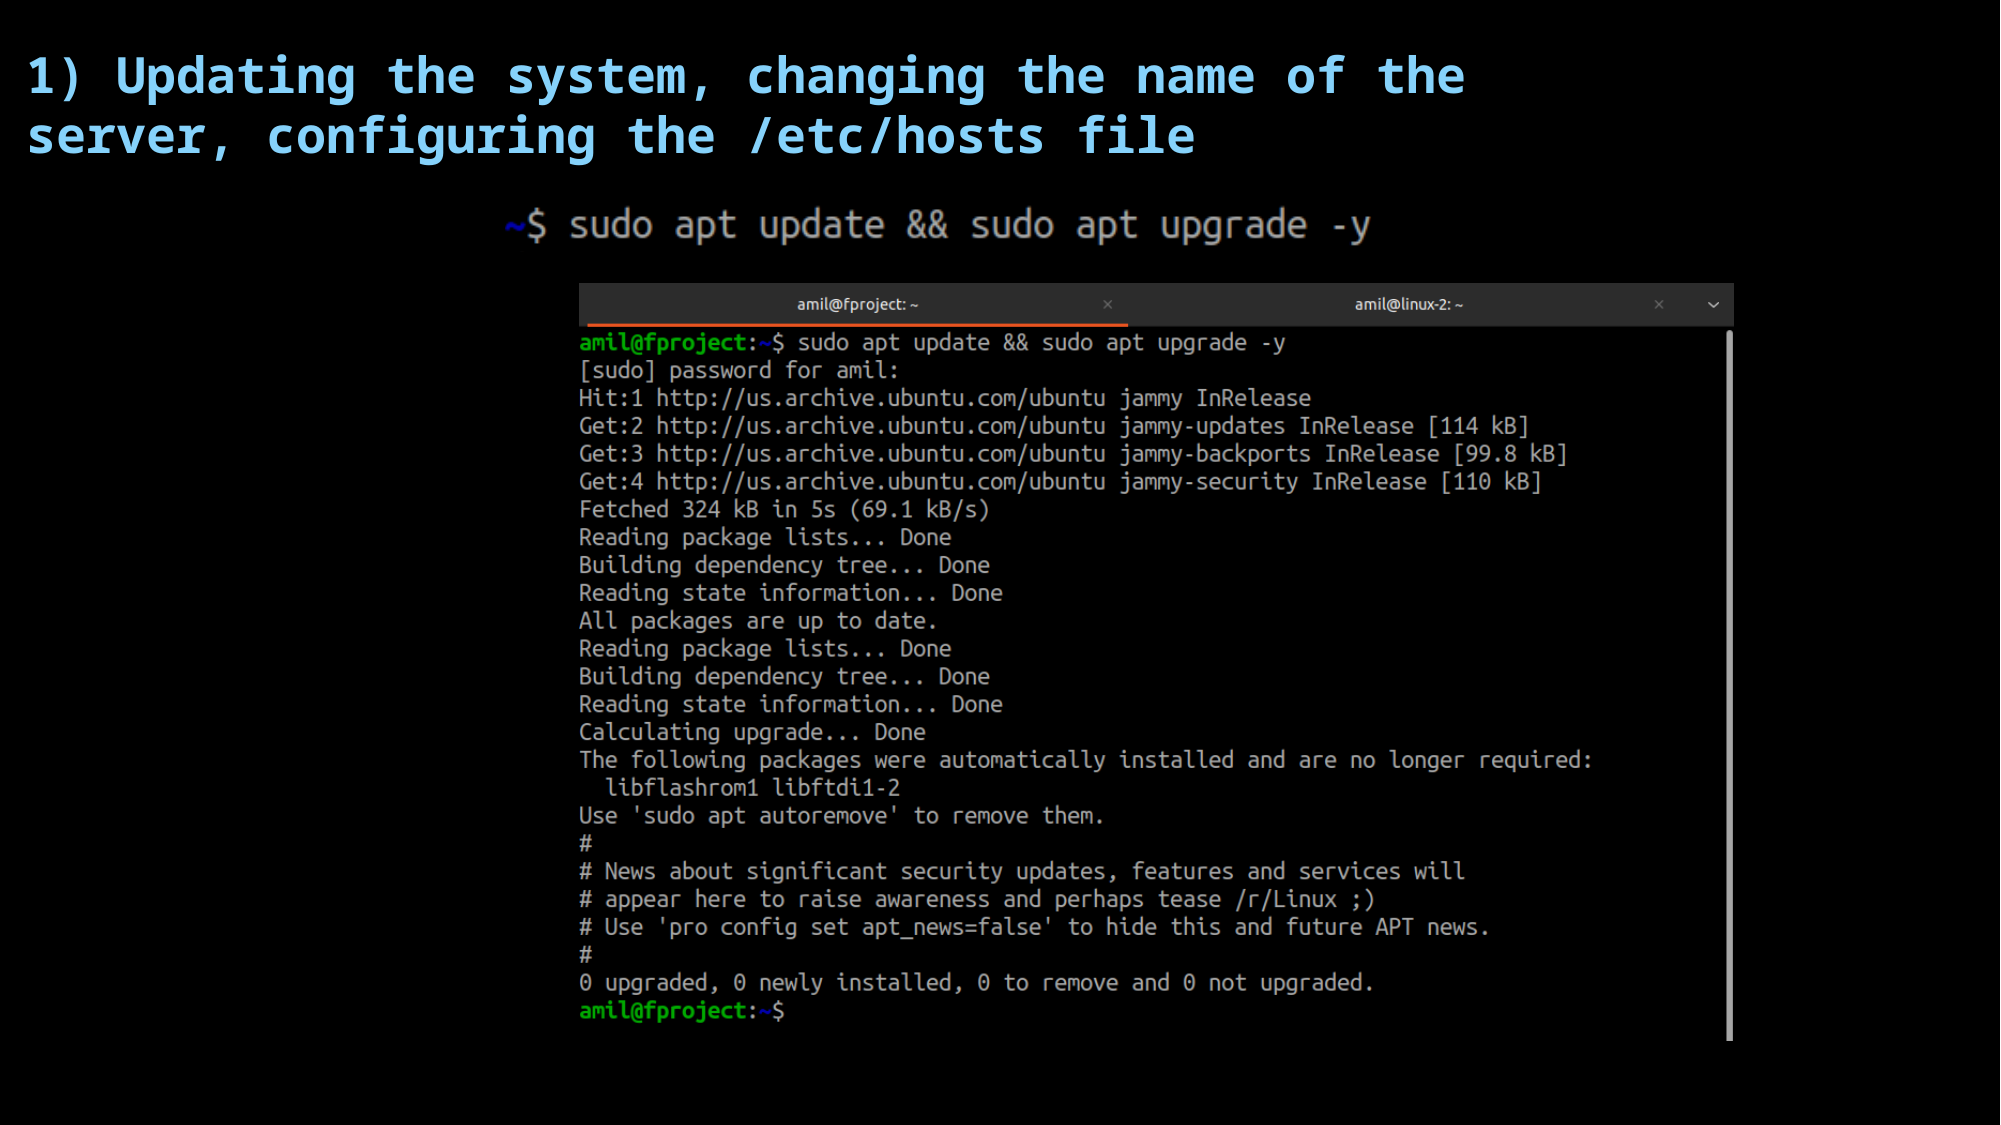

1) Updating the system, changing the name of the server, configuring the /etc/hosts file